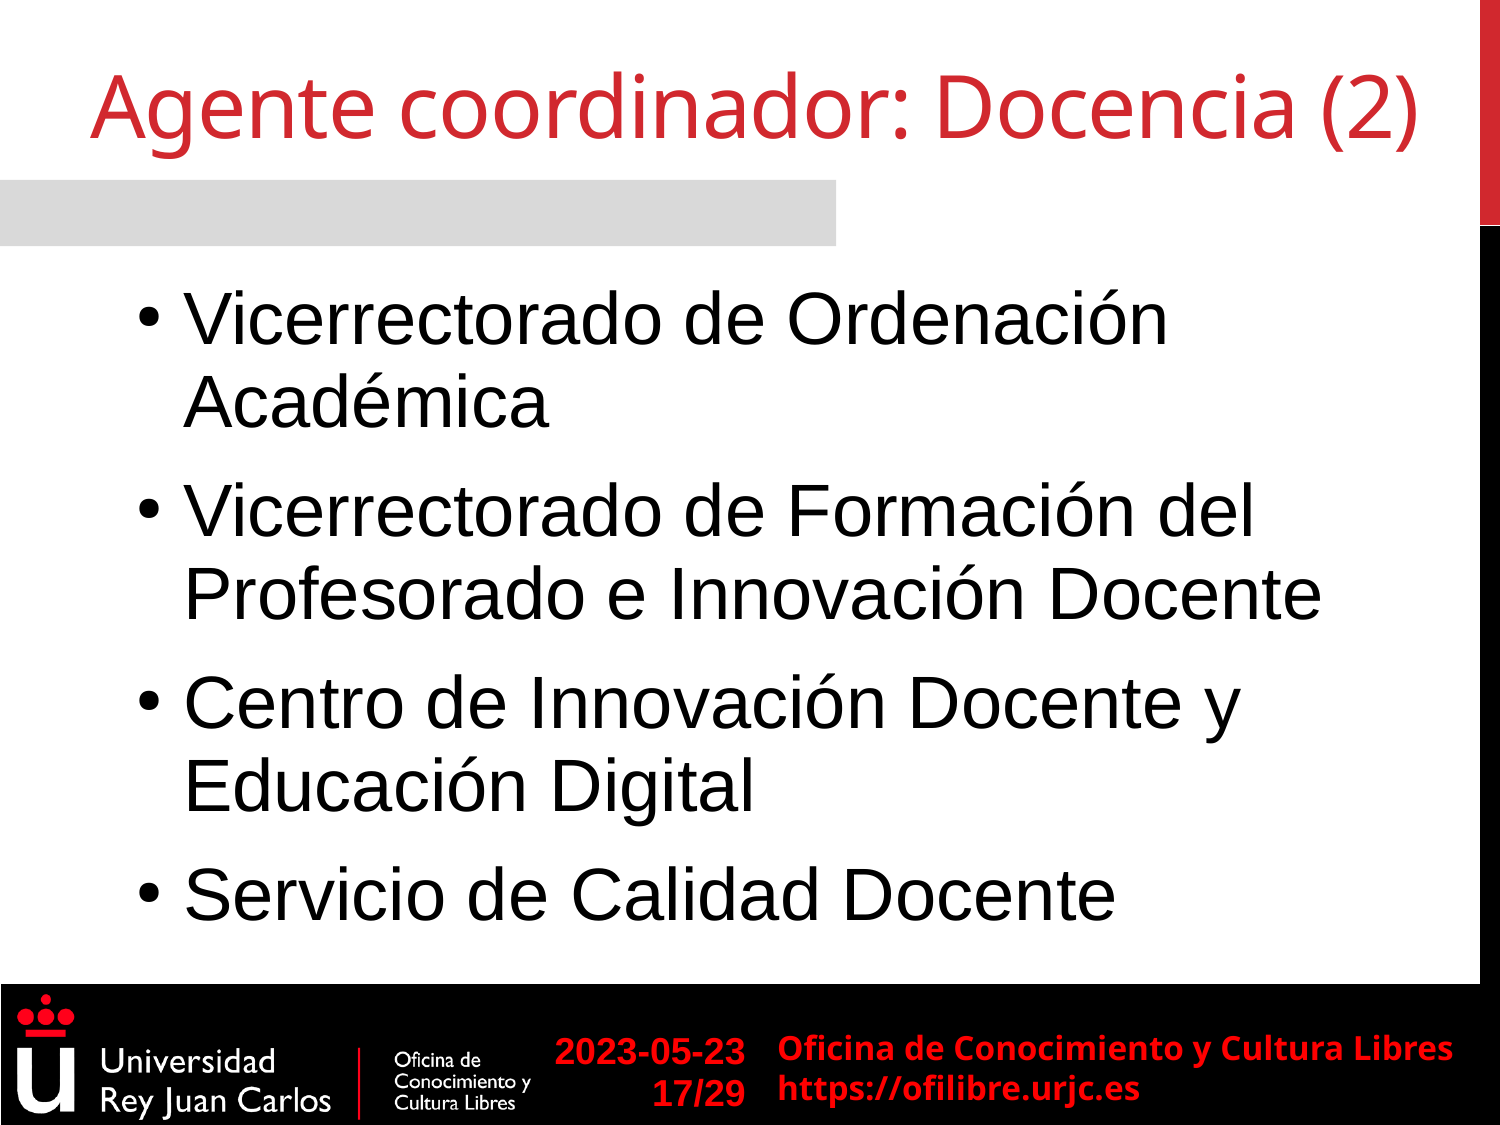

Agente coordinador: Docencia (2)
# Vicerrectorado de Ordenación Académica
Vicerrectorado de Formación del Profesorado e Innovación Docente
Centro de Innovación Docente y Educación Digital
Servicio de Calidad Docente